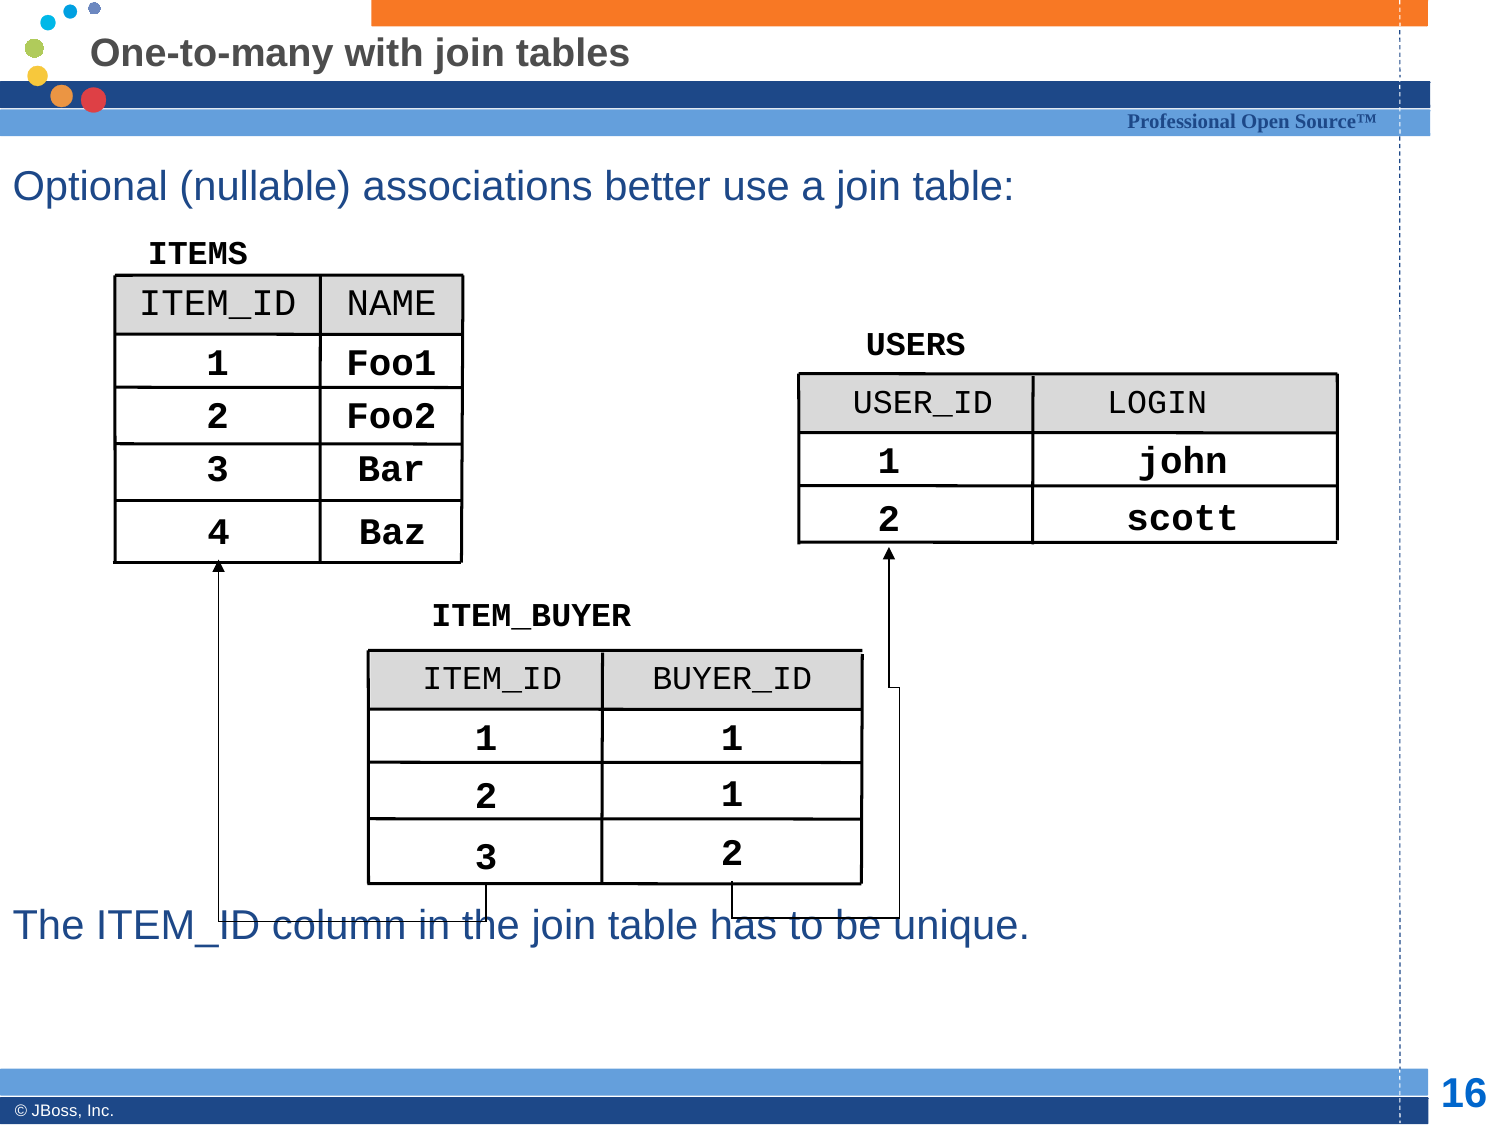

# One-to-many with join tables
Optional (nullable) associations better use a join table:
The ITEM_ID column in the join table has to be unique.
ITEMS
ITEM_ID
NAME
USERS
1
Foo1
USER_ID
LOGIN
2
Foo2
1
john
3
Bar
scott
2
4
Baz
ITEM_BUYER
ITEM_ID
BUYER_ID
1
1
1
2
2
3